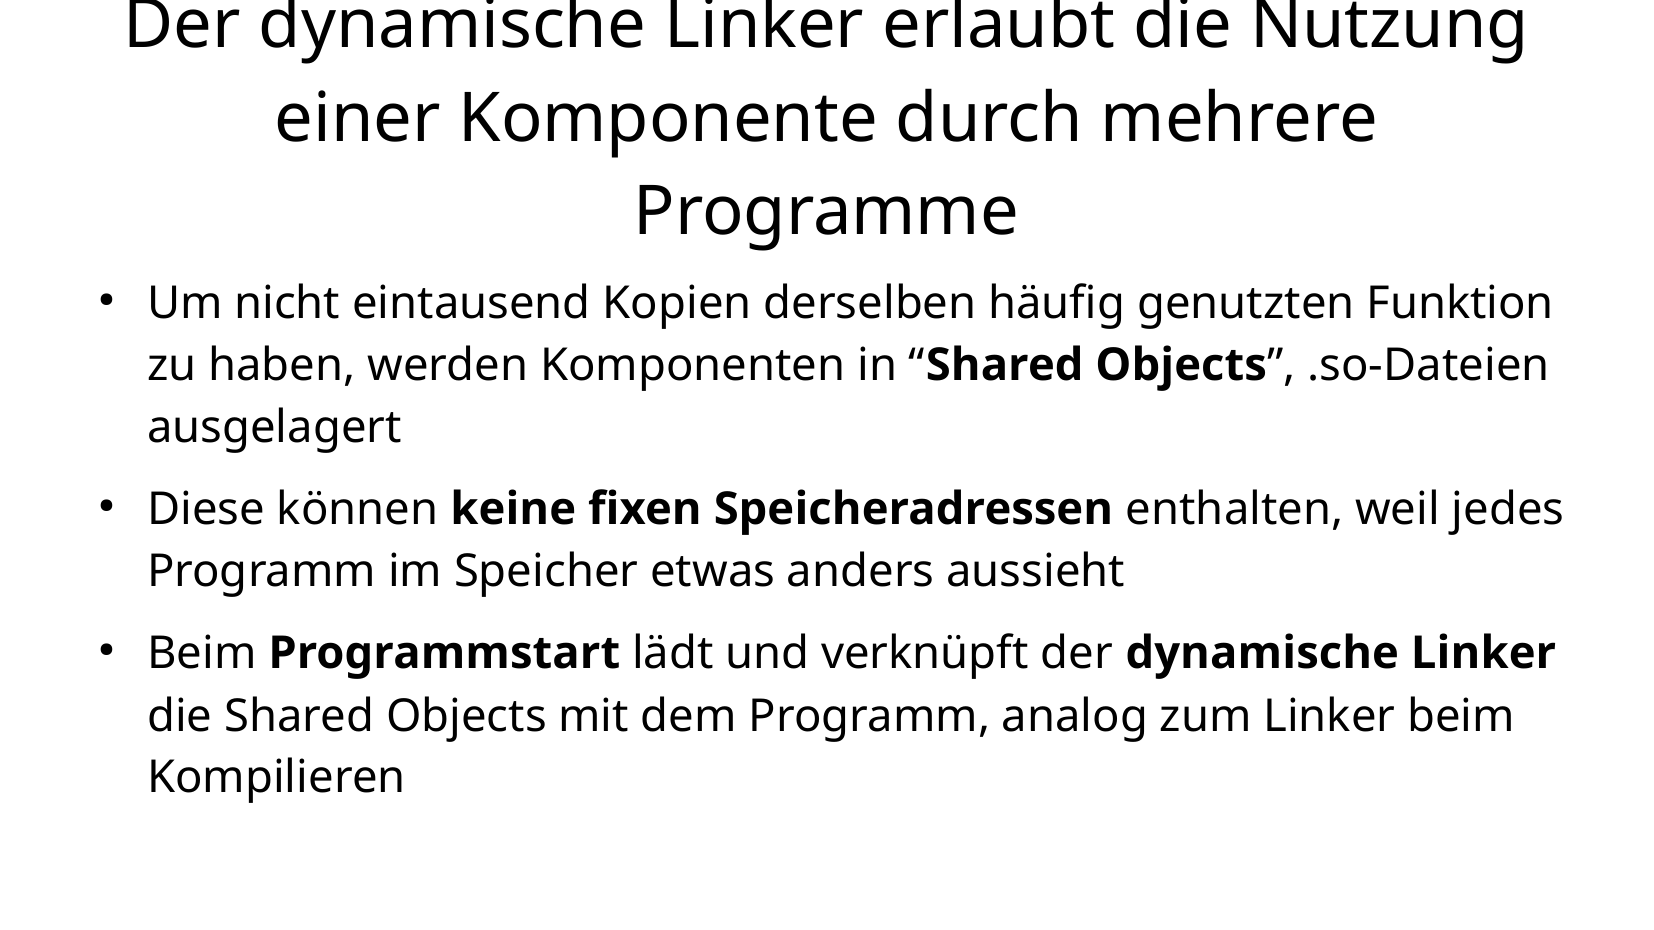

# Der dynamische Linker erlaubt die Nutzung einer Komponente durch mehrere Programme
Um nicht eintausend Kopien derselben häufig genutzten Funktion zu haben, werden Komponenten in “Shared Objects”, .so-Dateien ausgelagert
Diese können keine fixen Speicheradressen enthalten, weil jedes Programm im Speicher etwas anders aussieht
Beim Programmstart lädt und verknüpft der dynamische Linker die Shared Objects mit dem Programm, analog zum Linker beim Kompilieren